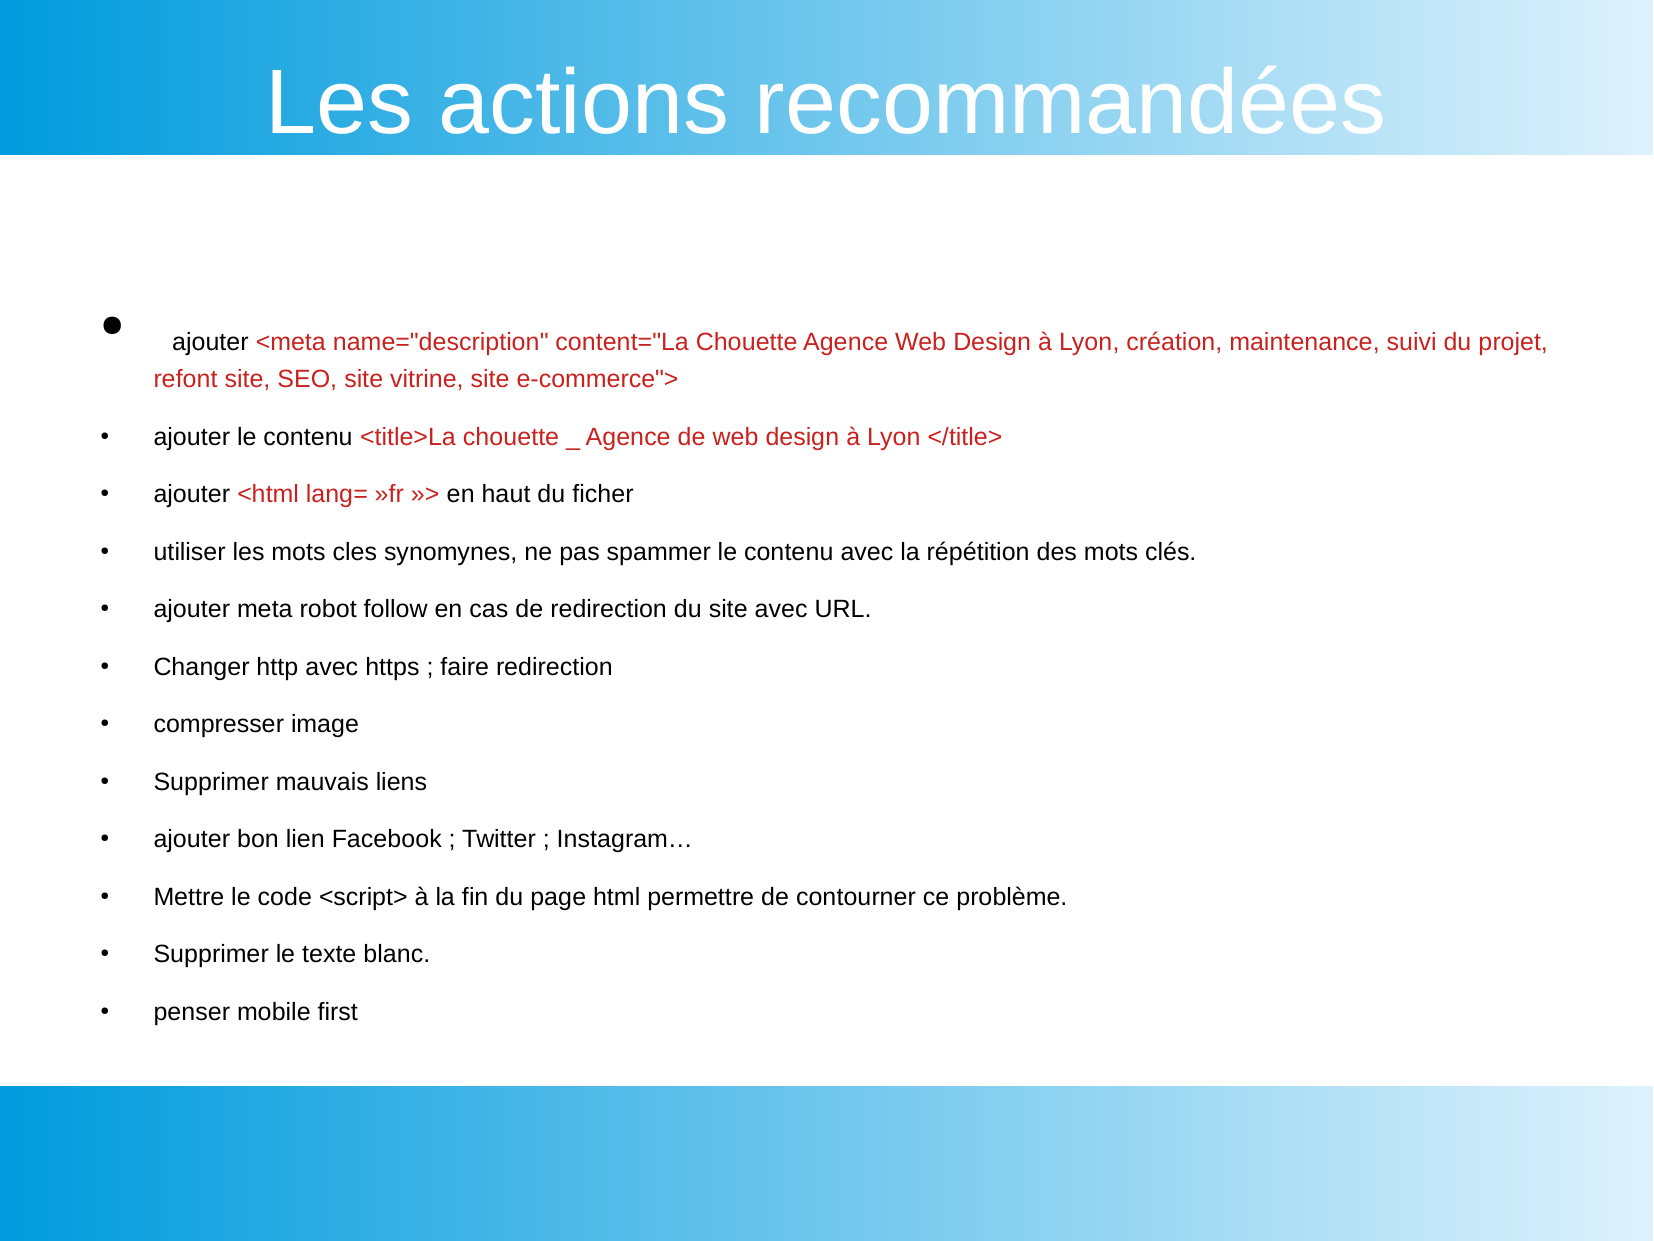

# Les actions recommandées
 ajouter <meta name="description" content="La Chouette Agence Web Design à Lyon, création, maintenance, suivi du projet, refont site, SEO, site vitrine, site e-commerce">
ajouter le contenu <title>La chouette _ Agence de web design à Lyon </title>
ajouter <html lang= »fr »> en haut du ficher
utiliser les mots cles synomynes, ne pas spammer le contenu avec la répétition des mots clés.
ajouter meta robot follow en cas de redirection du site avec URL.
Changer http avec https ; faire redirection
compresser image
Supprimer mauvais liens
ajouter bon lien Facebook ; Twitter ; Instagram…
Mettre le code <script> à la fin du page html permettre de contourner ce problème.
Supprimer le texte blanc.
penser mobile first